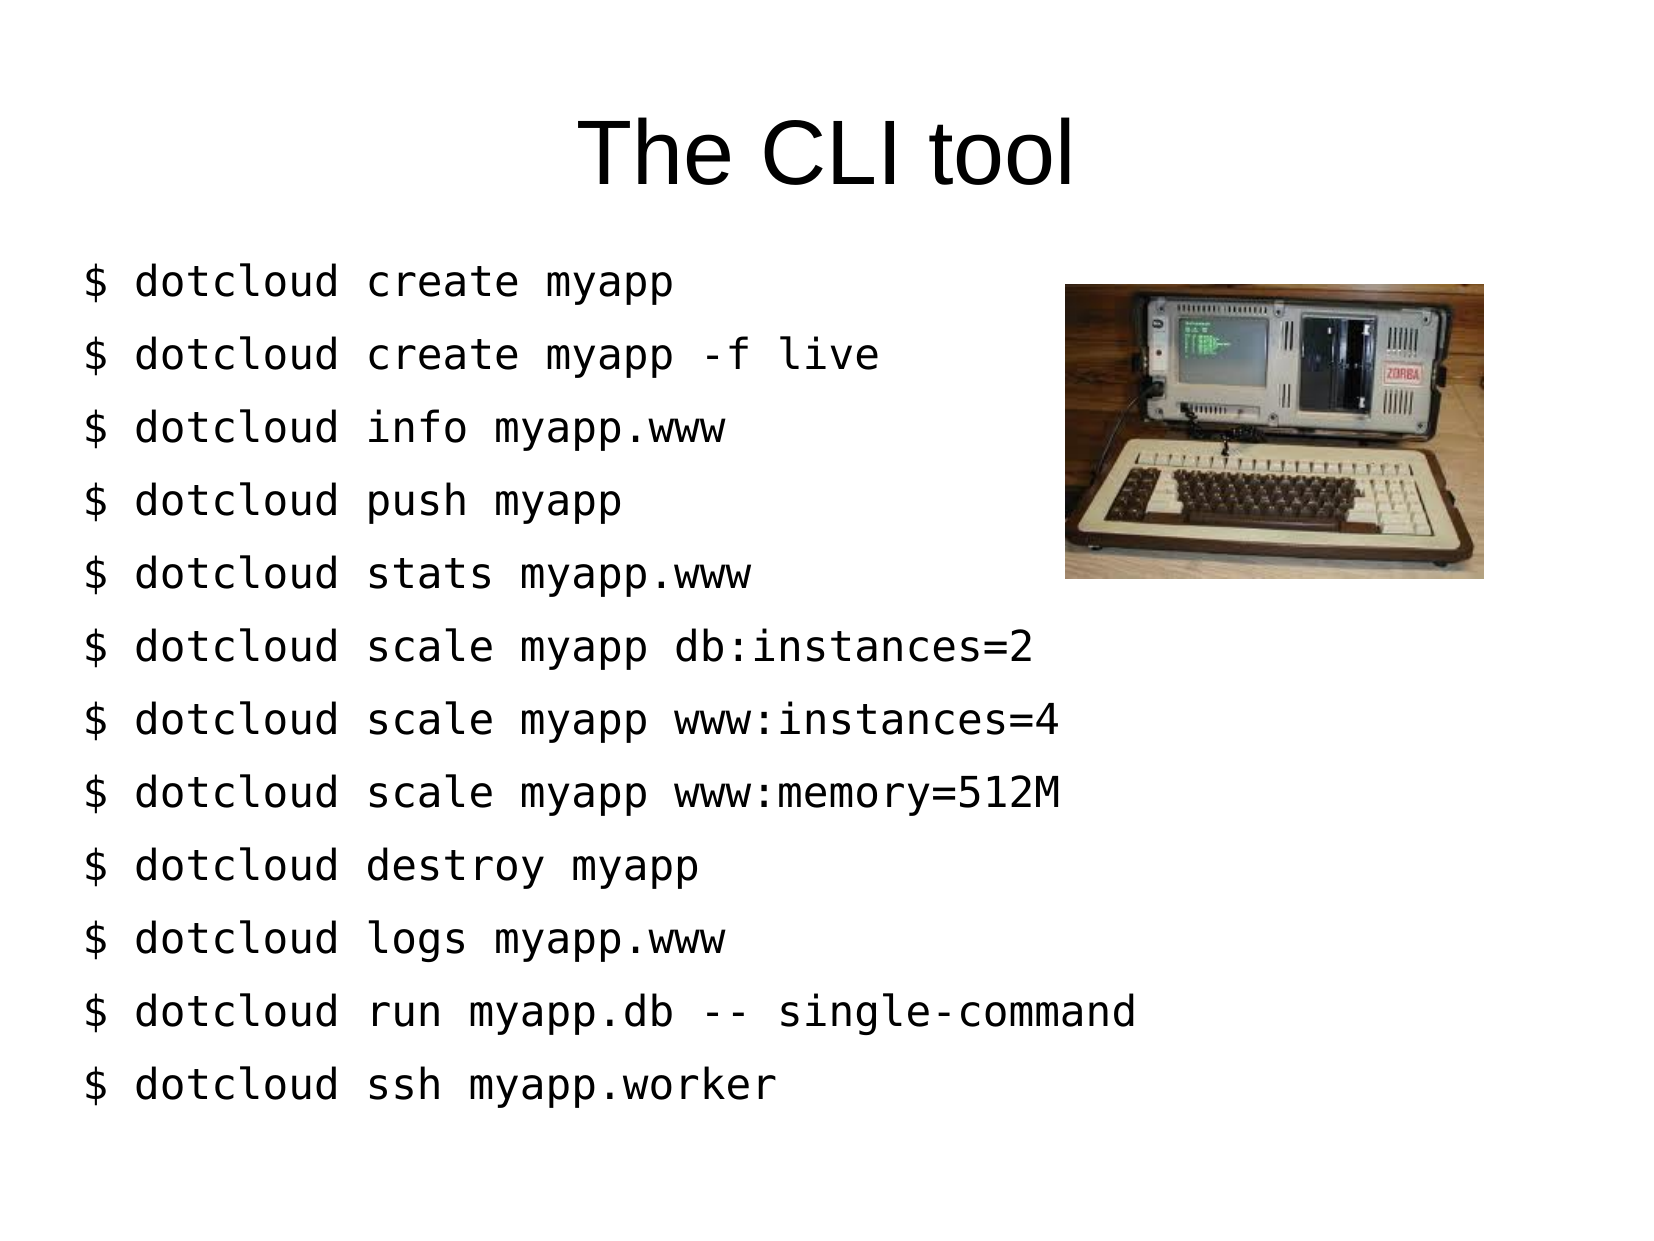

# The CLI tool
$ dotcloud create myapp
$ dotcloud create myapp -f live
$ dotcloud info myapp.www
$ dotcloud push myapp
$ dotcloud stats myapp.www
$ dotcloud scale myapp db:instances=2
$ dotcloud scale myapp www:instances=4
$ dotcloud scale myapp www:memory=512M
$ dotcloud destroy myapp
$ dotcloud logs myapp.www
$ dotcloud run myapp.db -- single-command
$ dotcloud ssh myapp.worker